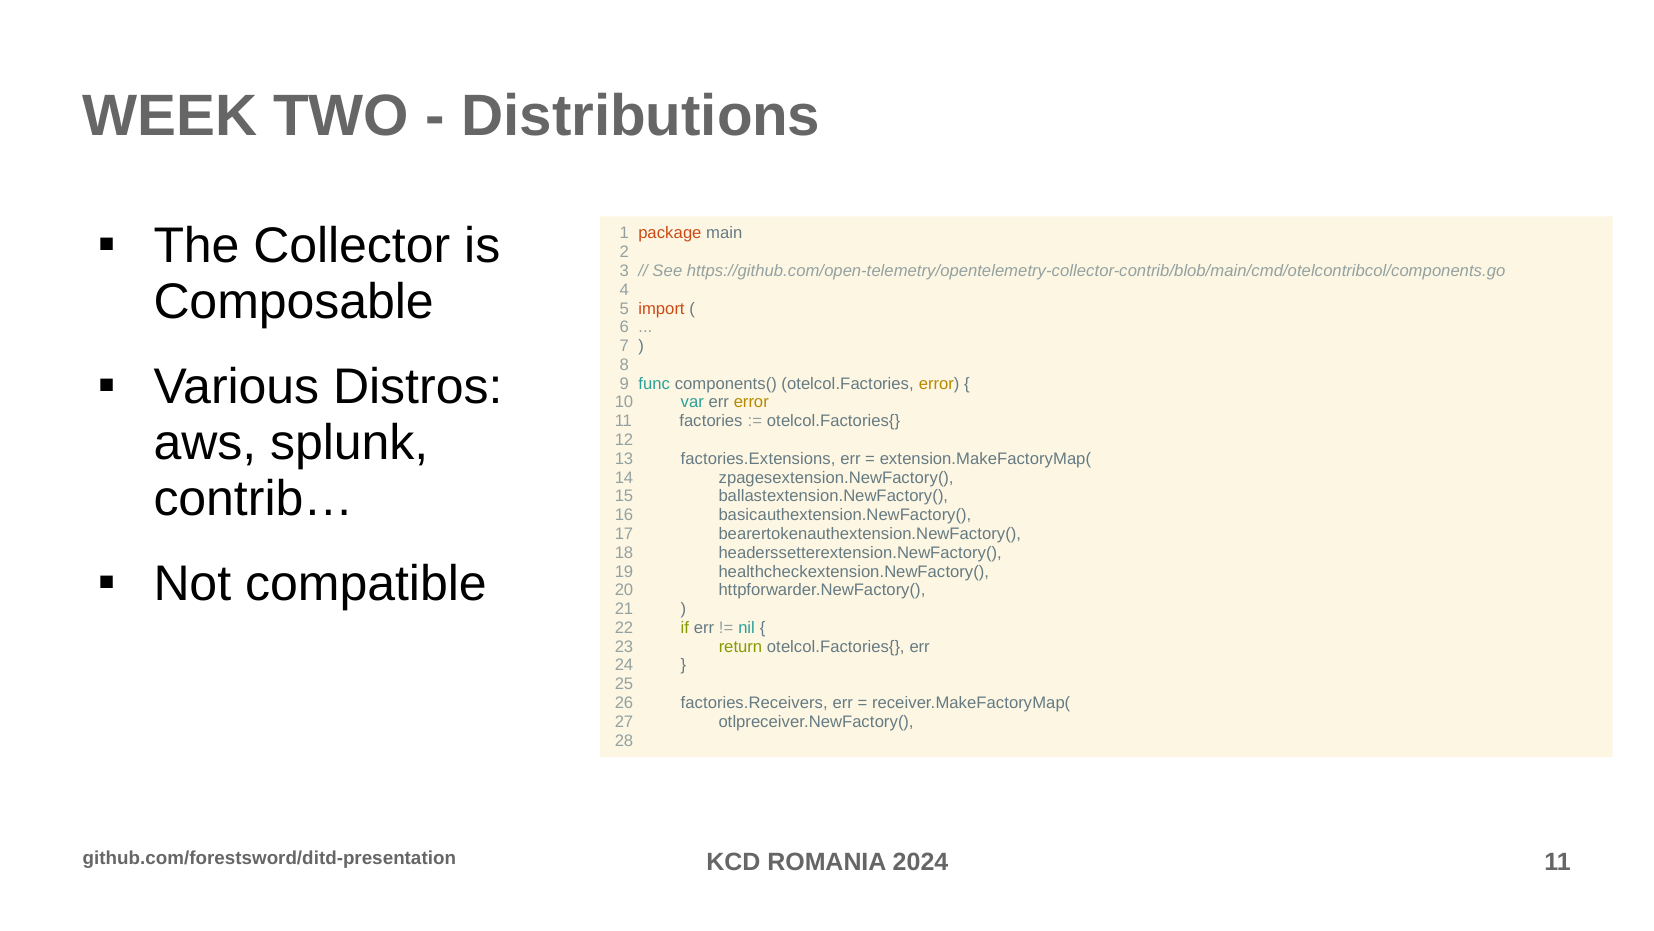

# WEEK TWO - Distributions
 1 package main
 2
 3 // See https://github.com/open-telemetry/opentelemetry-collector-contrib/blob/main/cmd/otelcontribcol/components.go
 4
 5 import (
 6 ...
 7 )
 8
 9 func components() (otelcol.Factories, error) {
10 var err error
11 factories := otelcol.Factories{}
12
13 factories.Extensions, err = extension.MakeFactoryMap(
14 zpagesextension.NewFactory(),
15 ballastextension.NewFactory(),
16 basicauthextension.NewFactory(),
17 bearertokenauthextension.NewFactory(),
18 headerssetterextension.NewFactory(),
19 healthcheckextension.NewFactory(),
20 httpforwarder.NewFactory(),
21 )
22 if err != nil {
23 return otelcol.Factories{}, err
24 }
25
26 factories.Receivers, err = receiver.MakeFactoryMap(
27 otlpreceiver.NewFactory(),
28
The Collector is
Composable
Various Distros:
aws, splunk,
contrib…
Not compatible
github.com/forestsword/ditd-presentation
KCD ROMANIA 2024
11